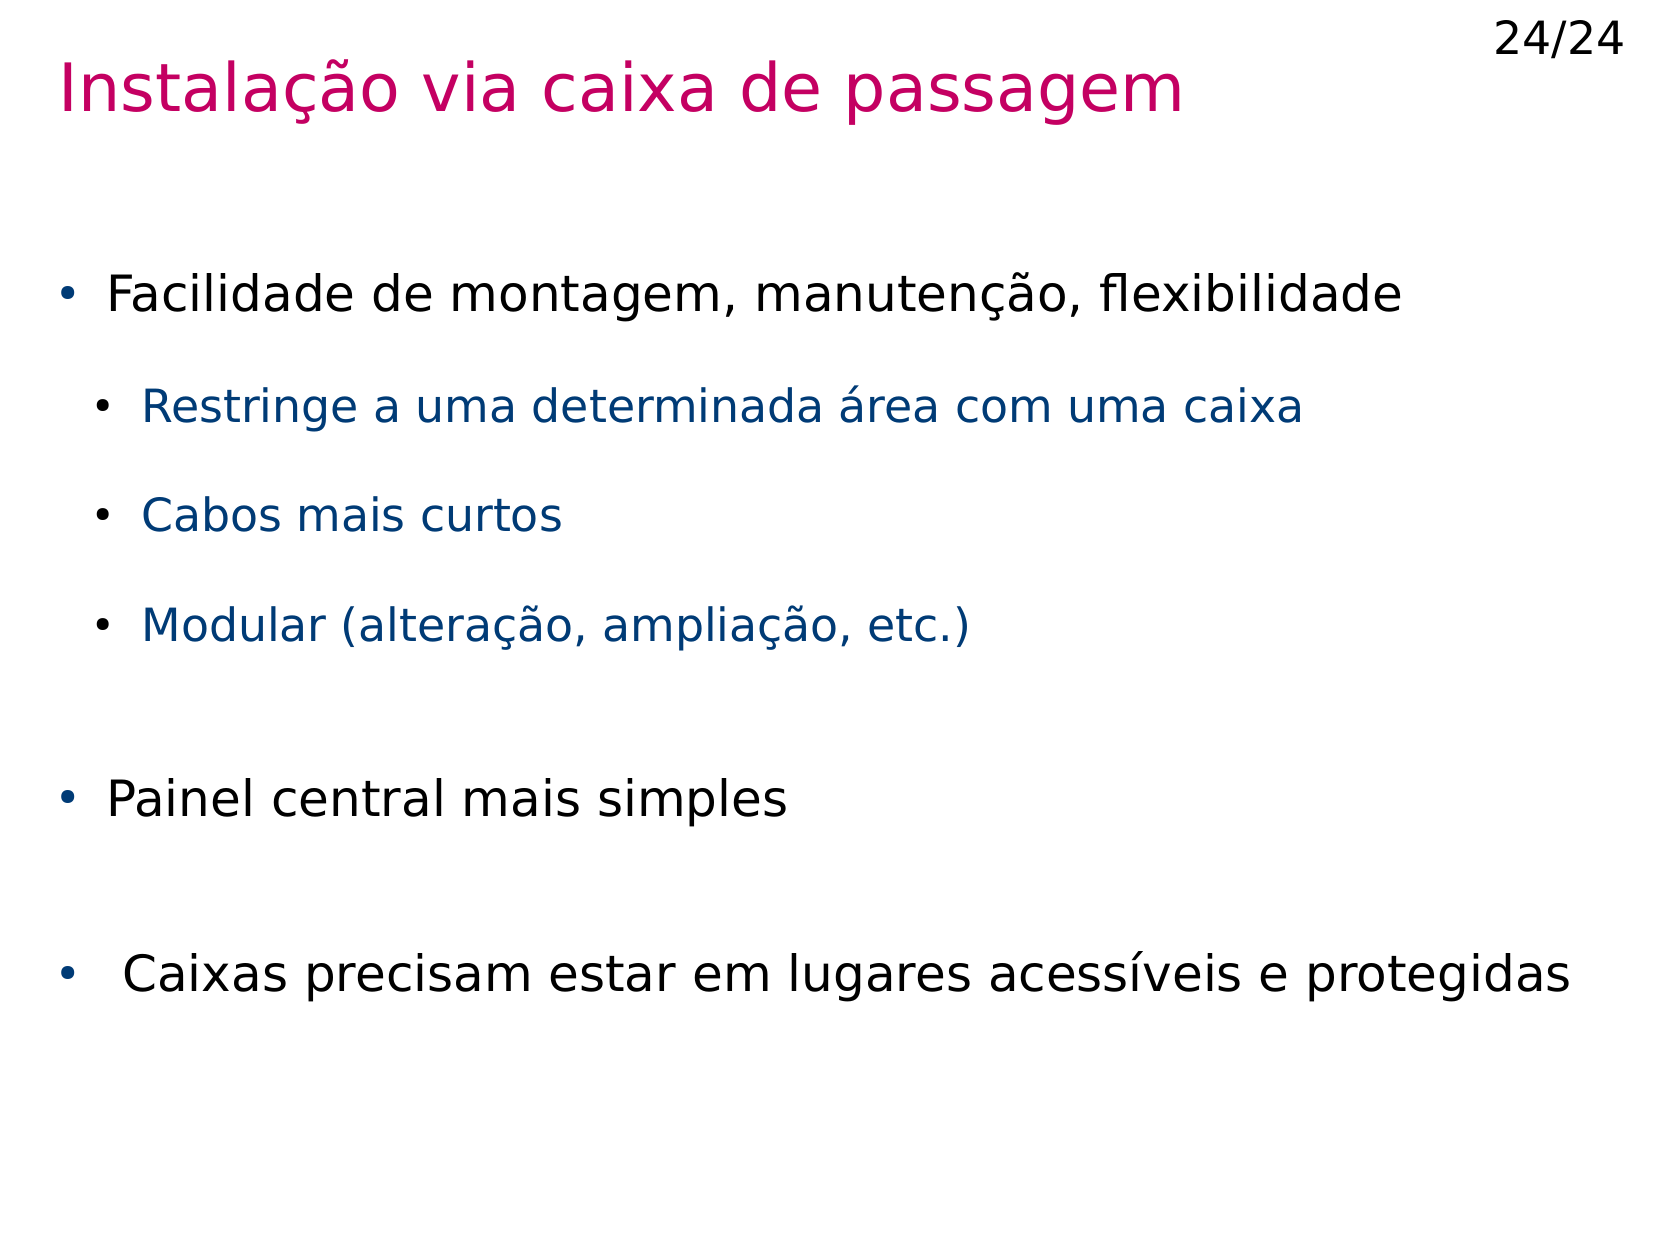

24
# Instalação via caixa de passagem
Facilidade de montagem, manutenção, flexibilidade
Restringe a uma determinada área com uma caixa
Cabos mais curtos
Modular (alteração, ampliação, etc.)
Painel central mais simples
 Caixas precisam estar em lugares acessíveis e protegidas